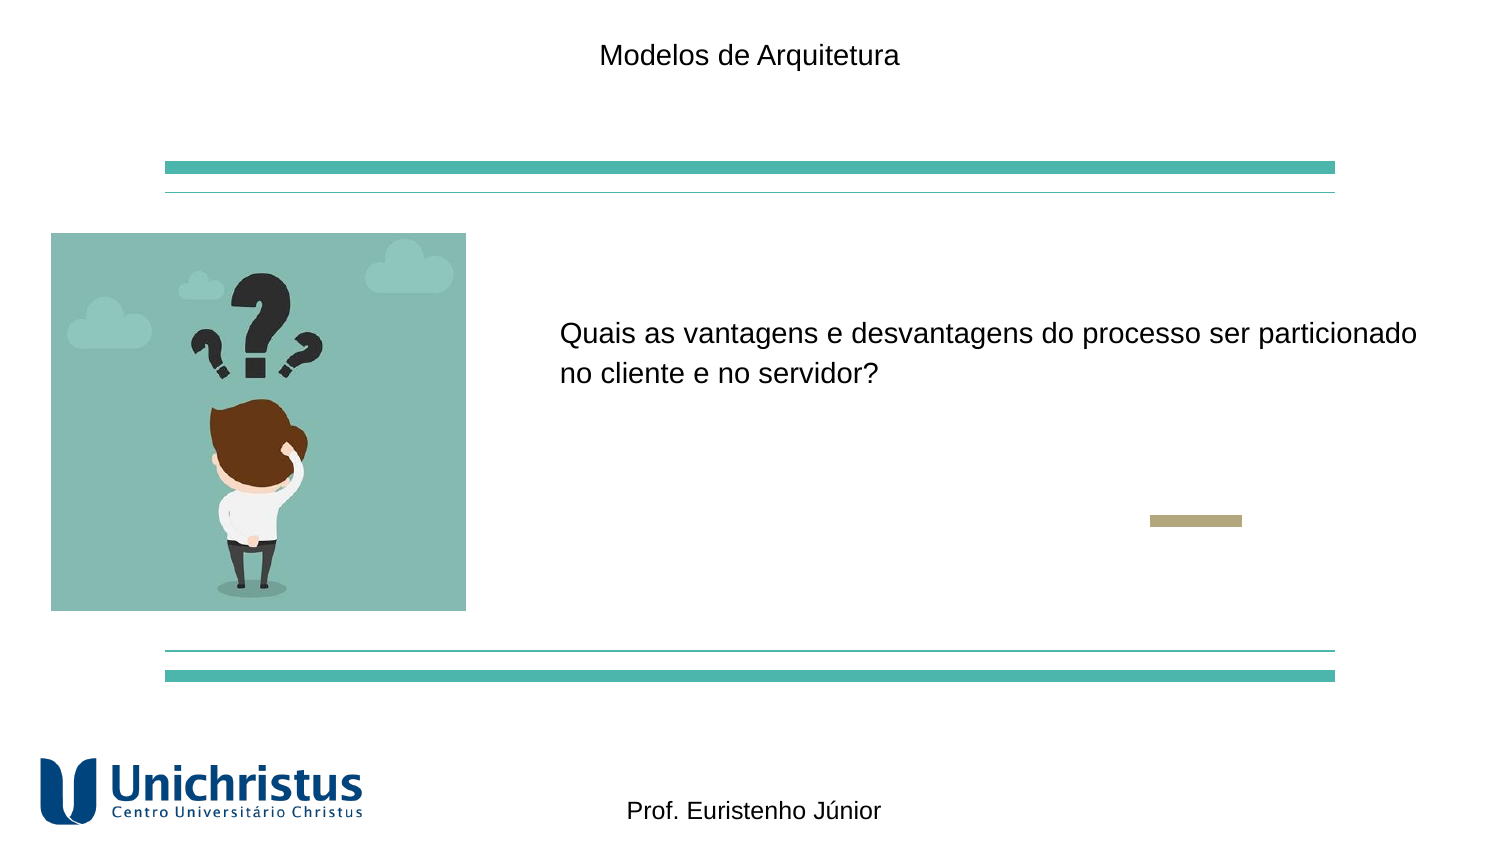

# Modelos de Arquitetura
Quais as vantagens e desvantagens do processo ser particionado no cliente e no servidor?